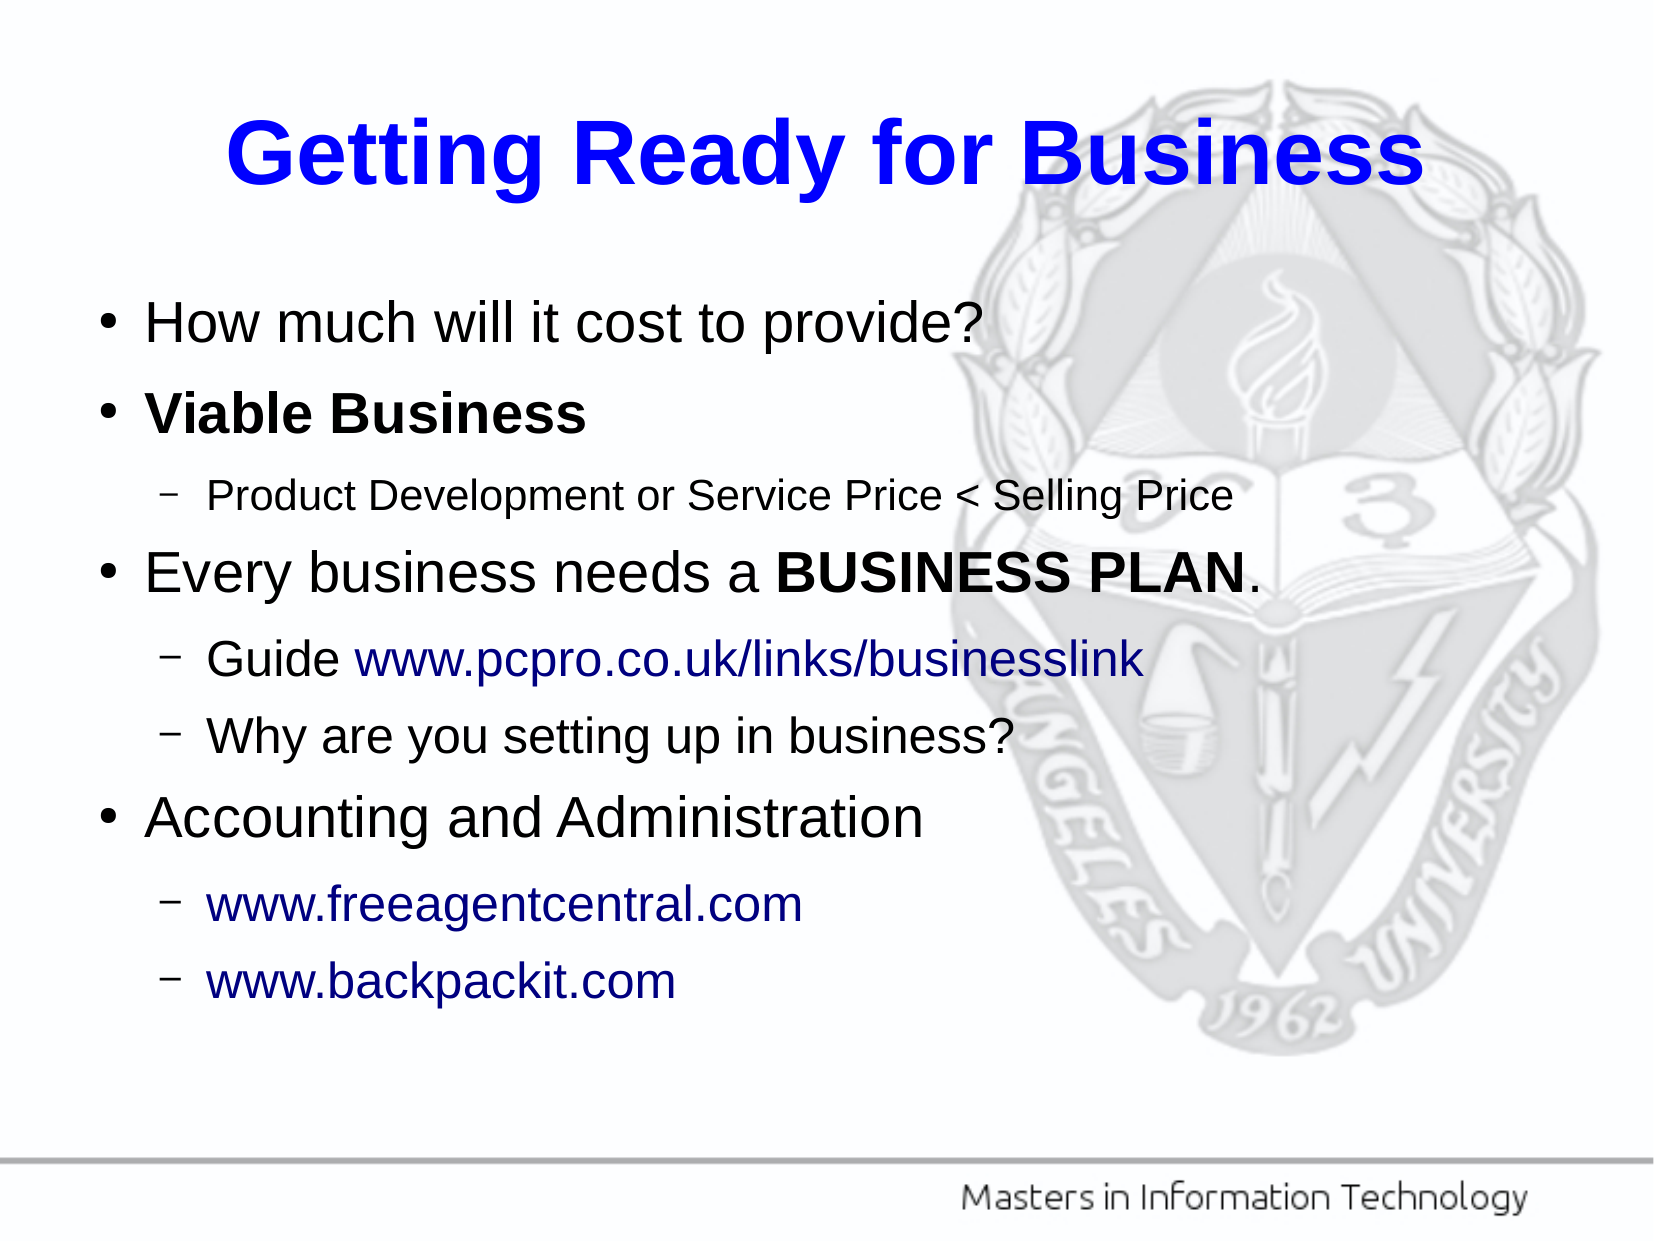

# Getting Ready for Business
How much will it cost to provide?
Viable Business
Product Development or Service Price < Selling Price
Every business needs a BUSINESS PLAN.
Guide www.pcpro.co.uk/links/businesslink
Why are you setting up in business?
Accounting and Administration
www.freeagentcentral.com
www.backpackit.com